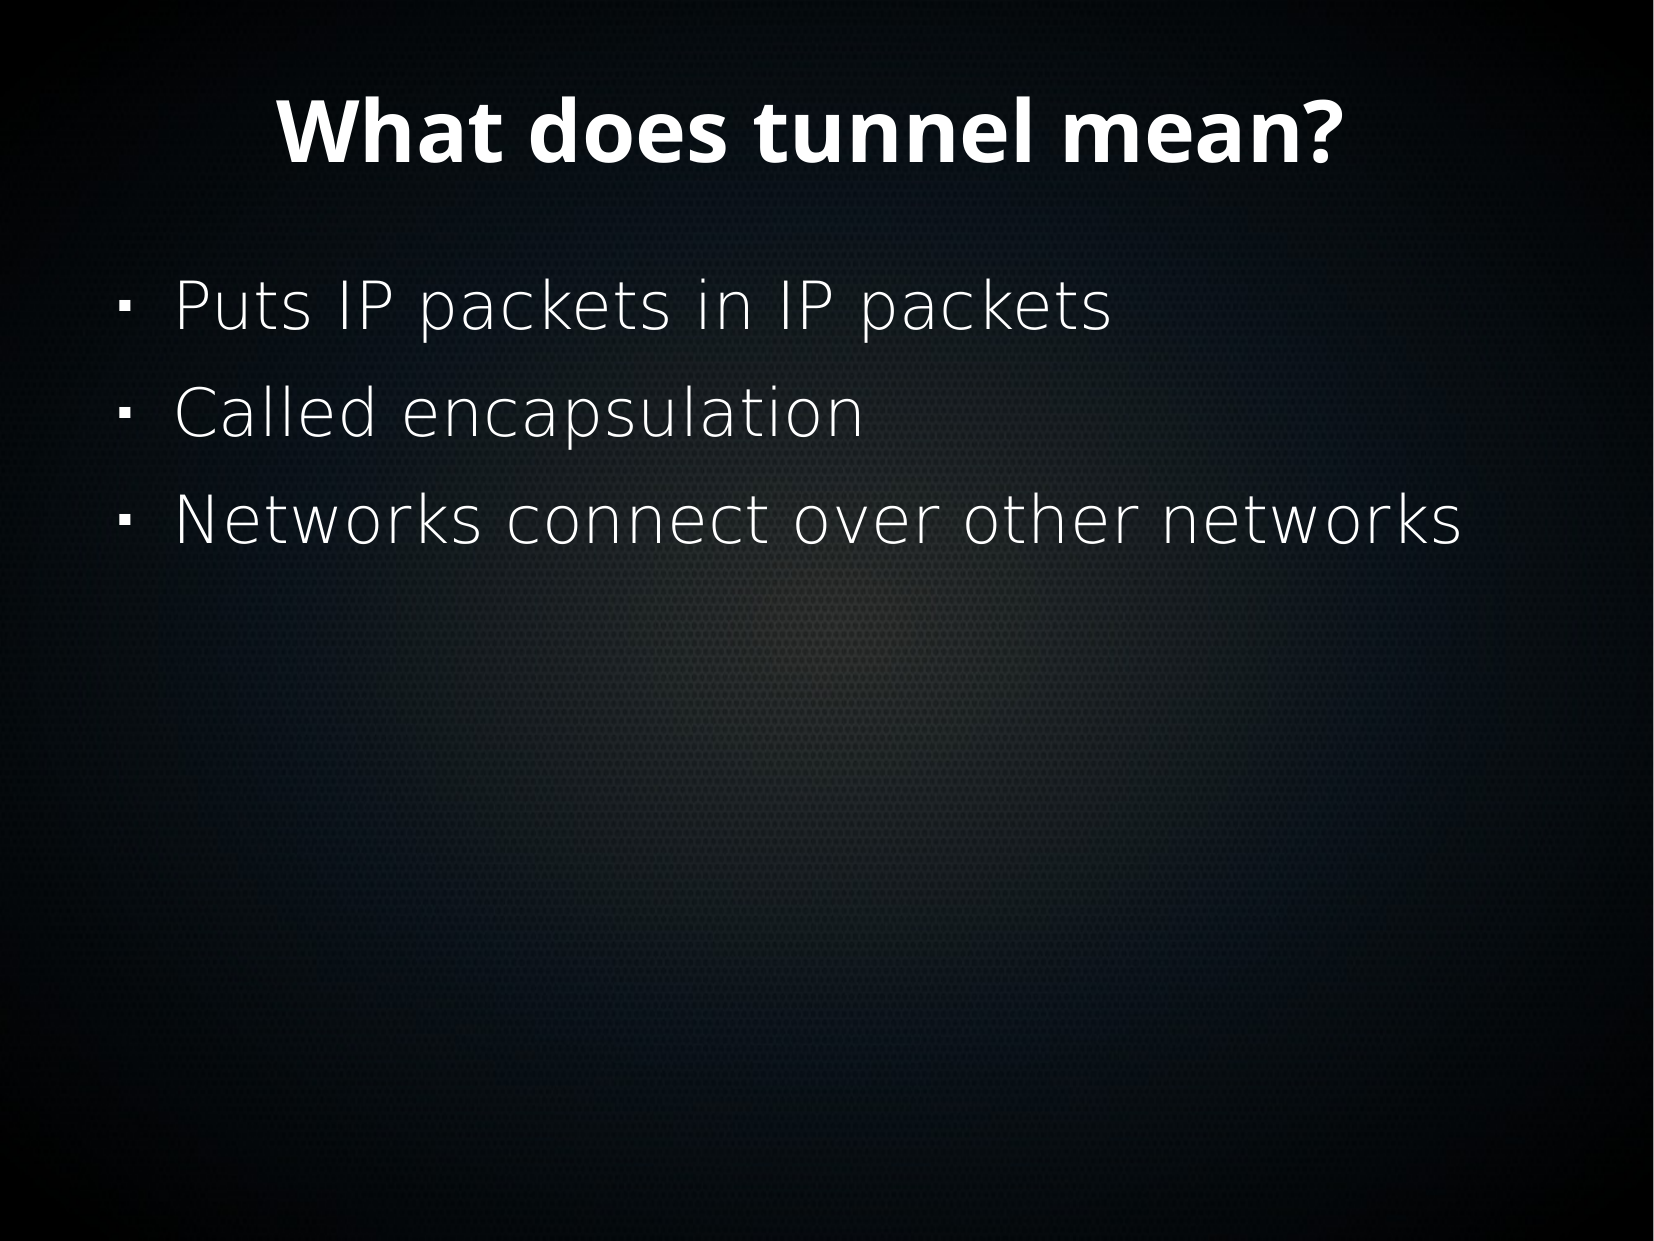

# What does tunnel mean?
Puts IP packets in IP packets
Called encapsulation
Networks connect over other networks